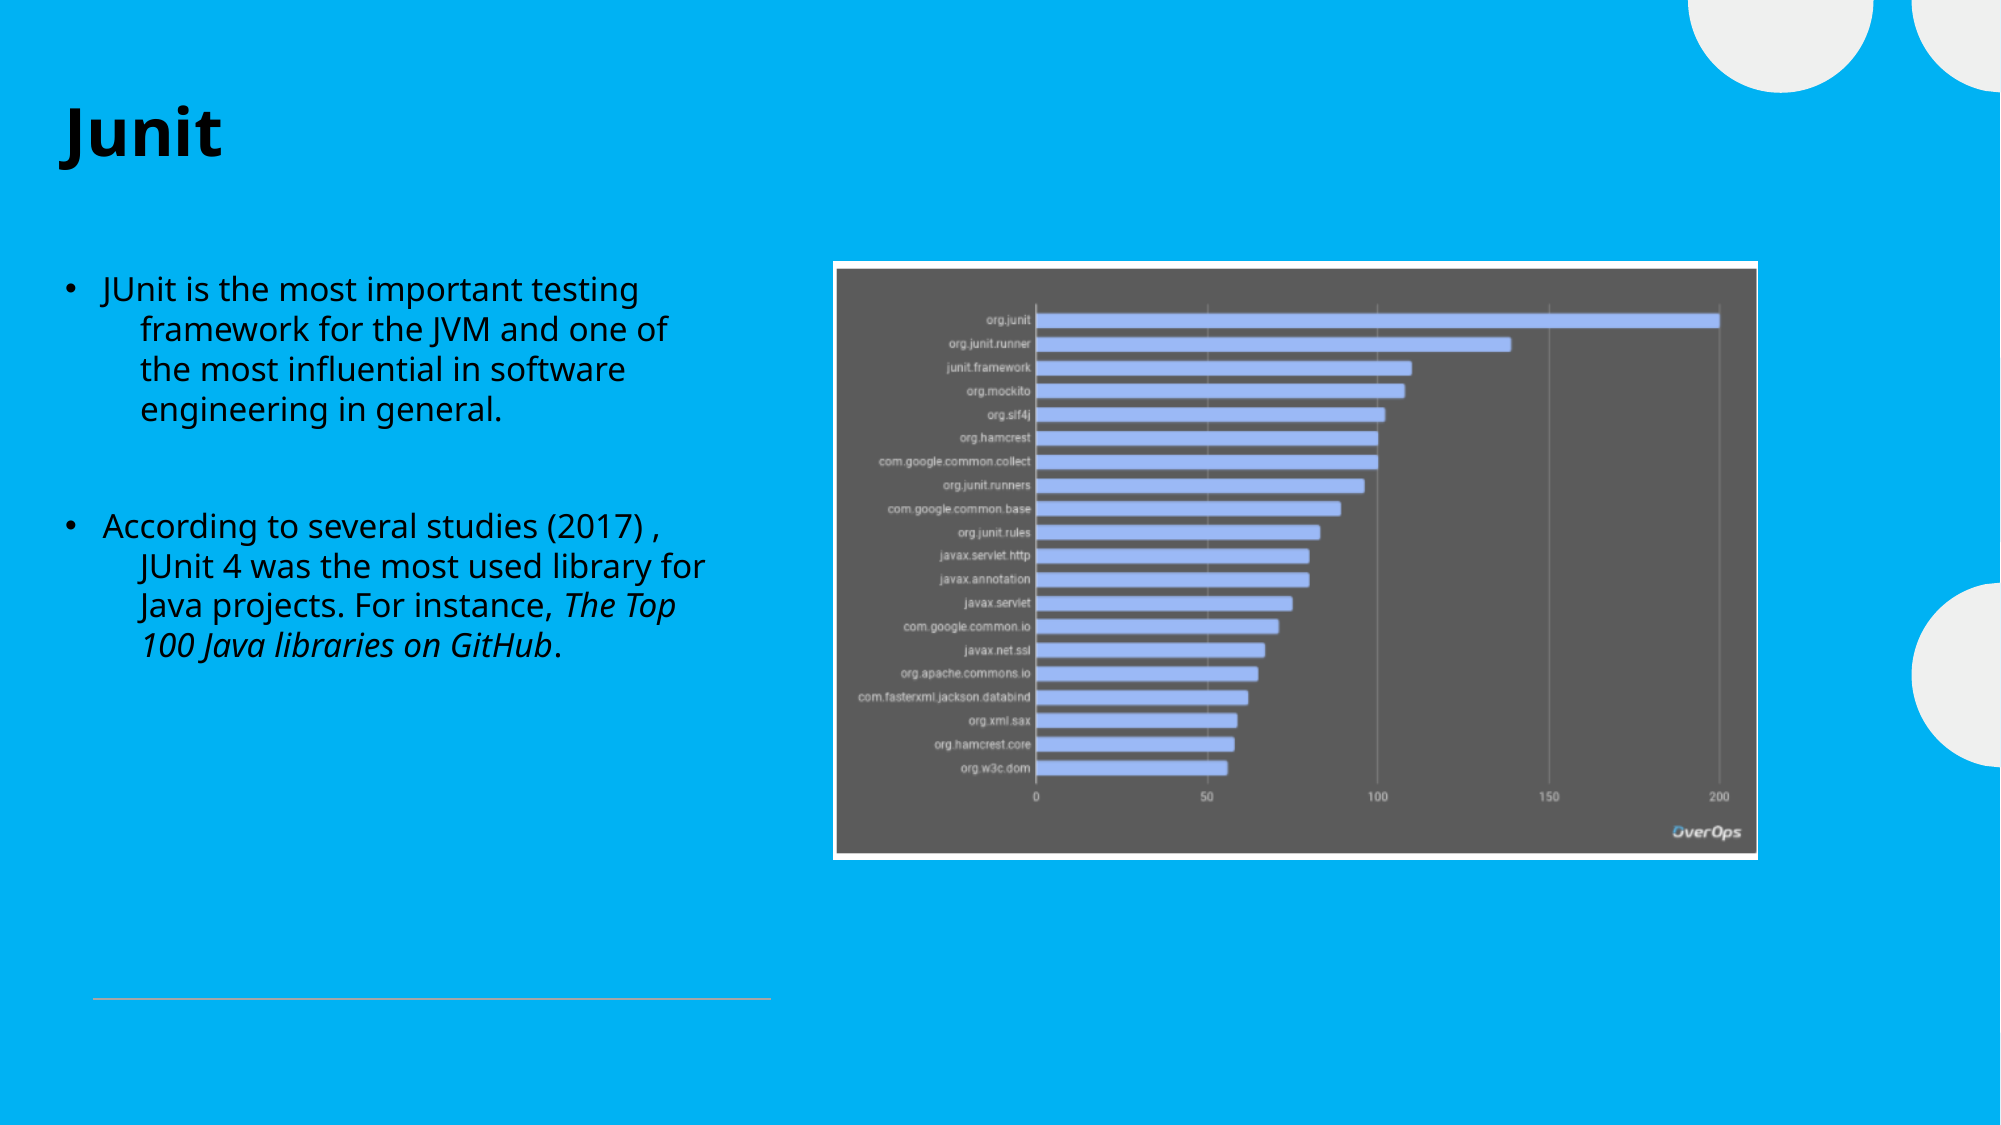

# Junit
JUnit is the most important testing framework for the JVM and one of the most influential in software engineering in general.
According to several studies (2017) , JUnit 4 was the most used library for Java projects. For instance, The Top 100 Java libraries on GitHub.